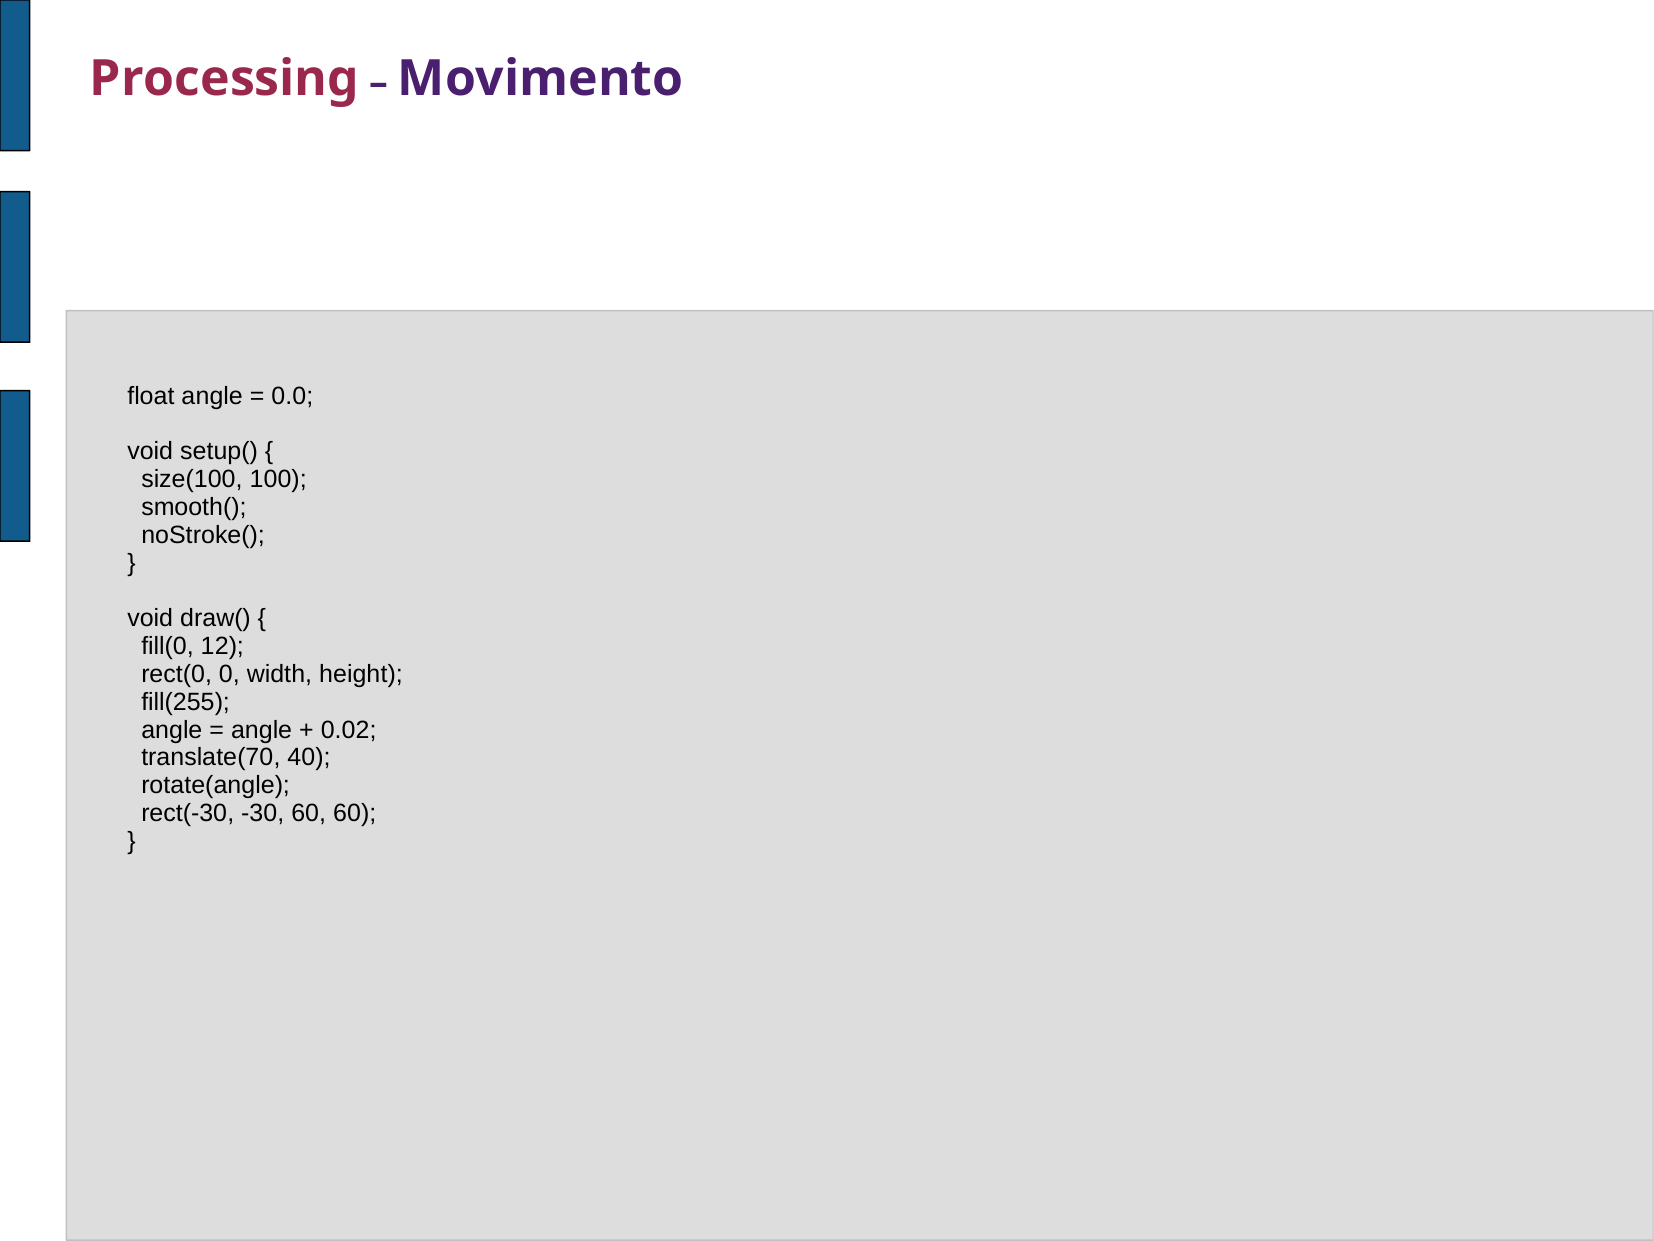

Processing – Movimento
float angle = 0.0;
void setup() {
 size(100, 100);
 smooth();
 noStroke();
}
void draw() {
 fill(0, 12);
 rect(0, 0, width, height);
 fill(255);
 angle = angle + 0.02;
 translate(70, 40);
 rotate(angle);
 rect(-30, -30, 60, 60);
}